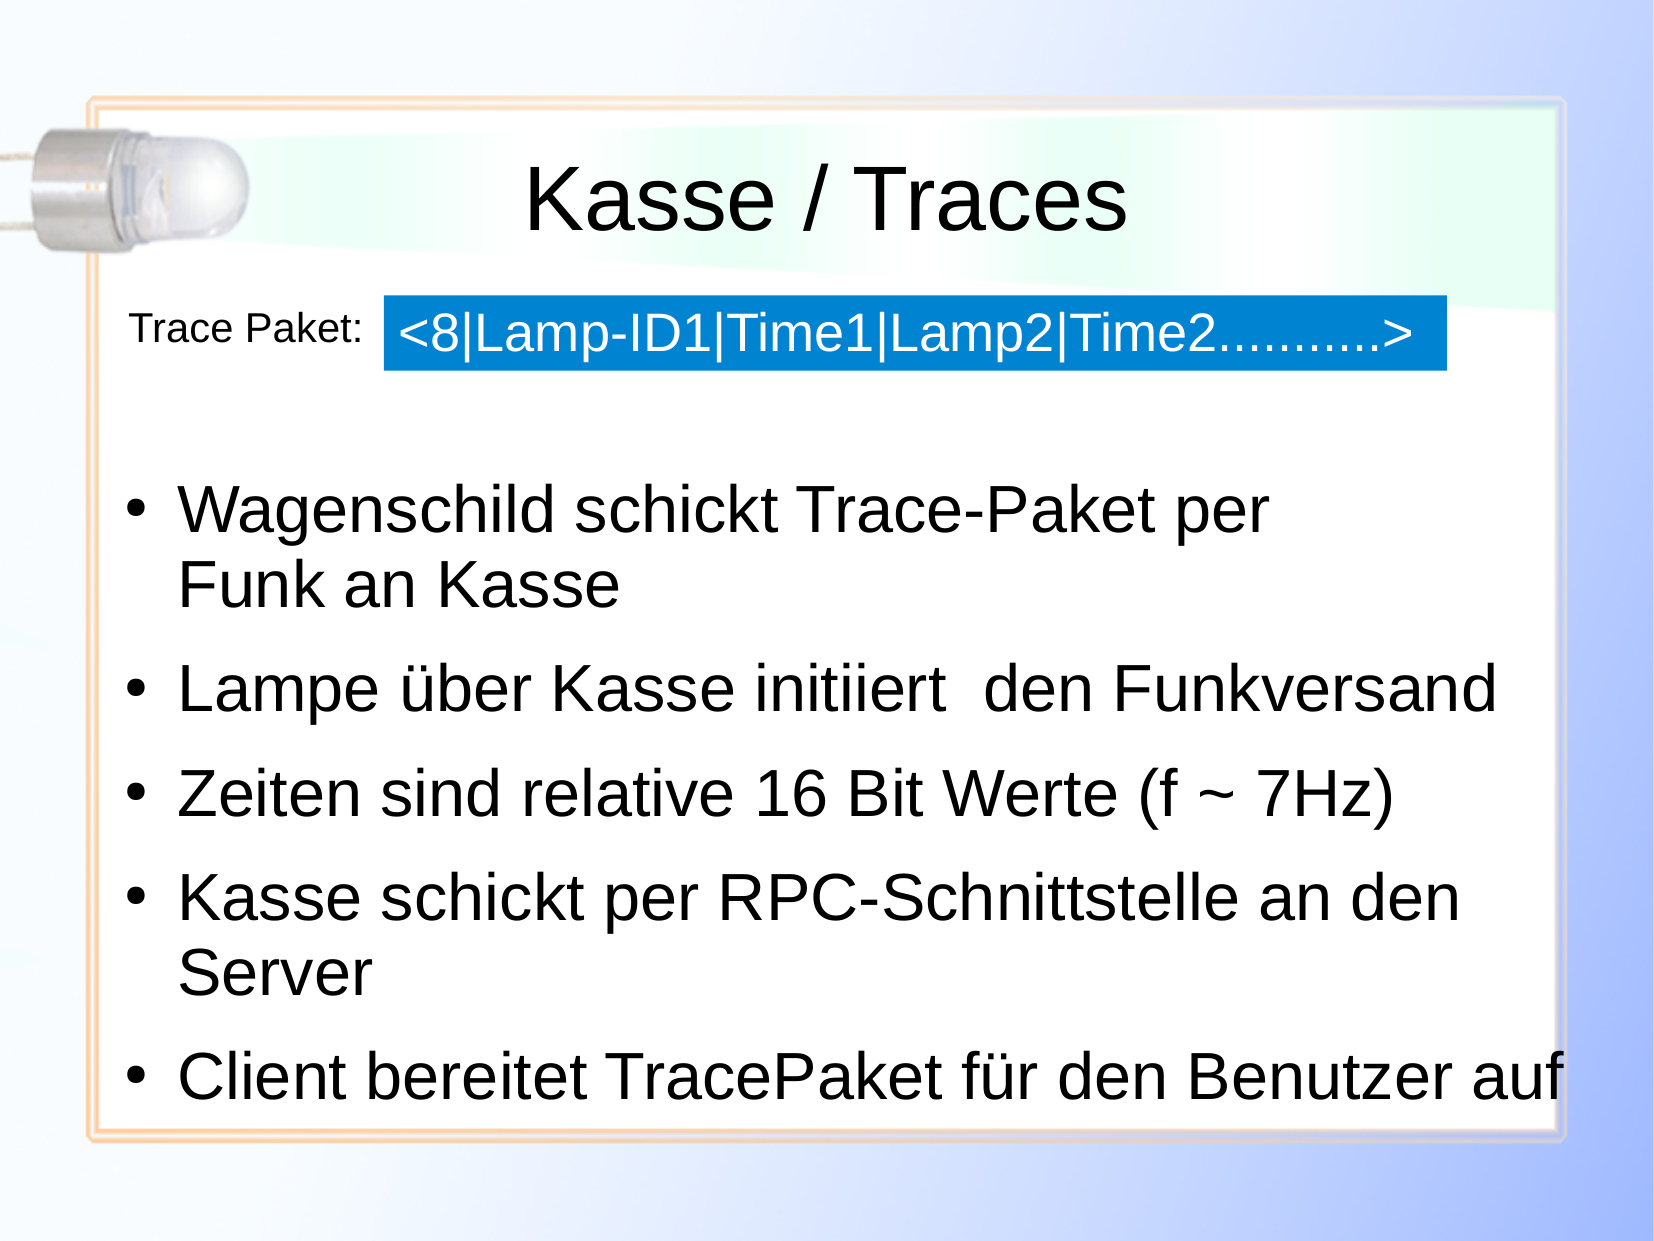

# Kasse / Traces
<8|Lamp-ID1|Time1|Lamp2|Time2...........>
Trace Paket:
Wagenschild schickt Trace-Paket per 			Funk an Kasse
Lampe über Kasse initiiert den Funkversand
Zeiten sind relative 16 Bit Werte (f ~ 7Hz)
Kasse schickt per RPC-Schnittstelle an den Server
Client bereitet TracePaket für den Benutzer auf